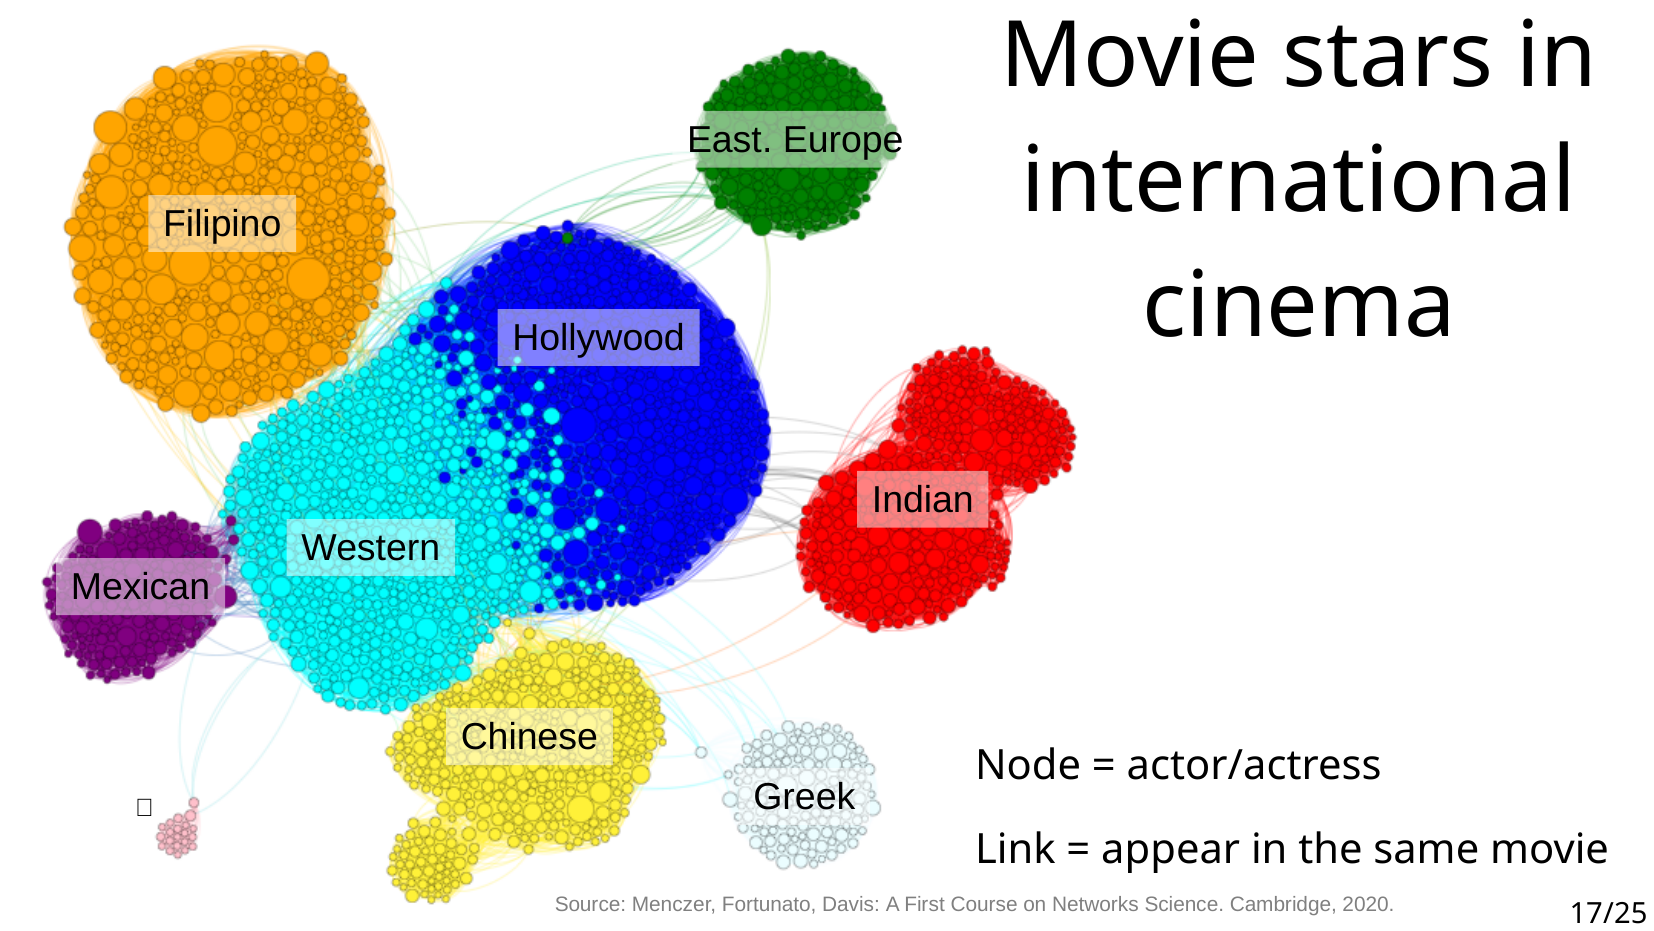

# Movie stars in international cinema
East. Europe
Filipino
Hollywood
Indian
Western
Mexican
Chinese
Node = actor/actress
Link = appear in the same movie
Greek
🌽
Source: Menczer, Fortunato, Davis: A First Course on Networks Science. Cambridge, 2020.
17